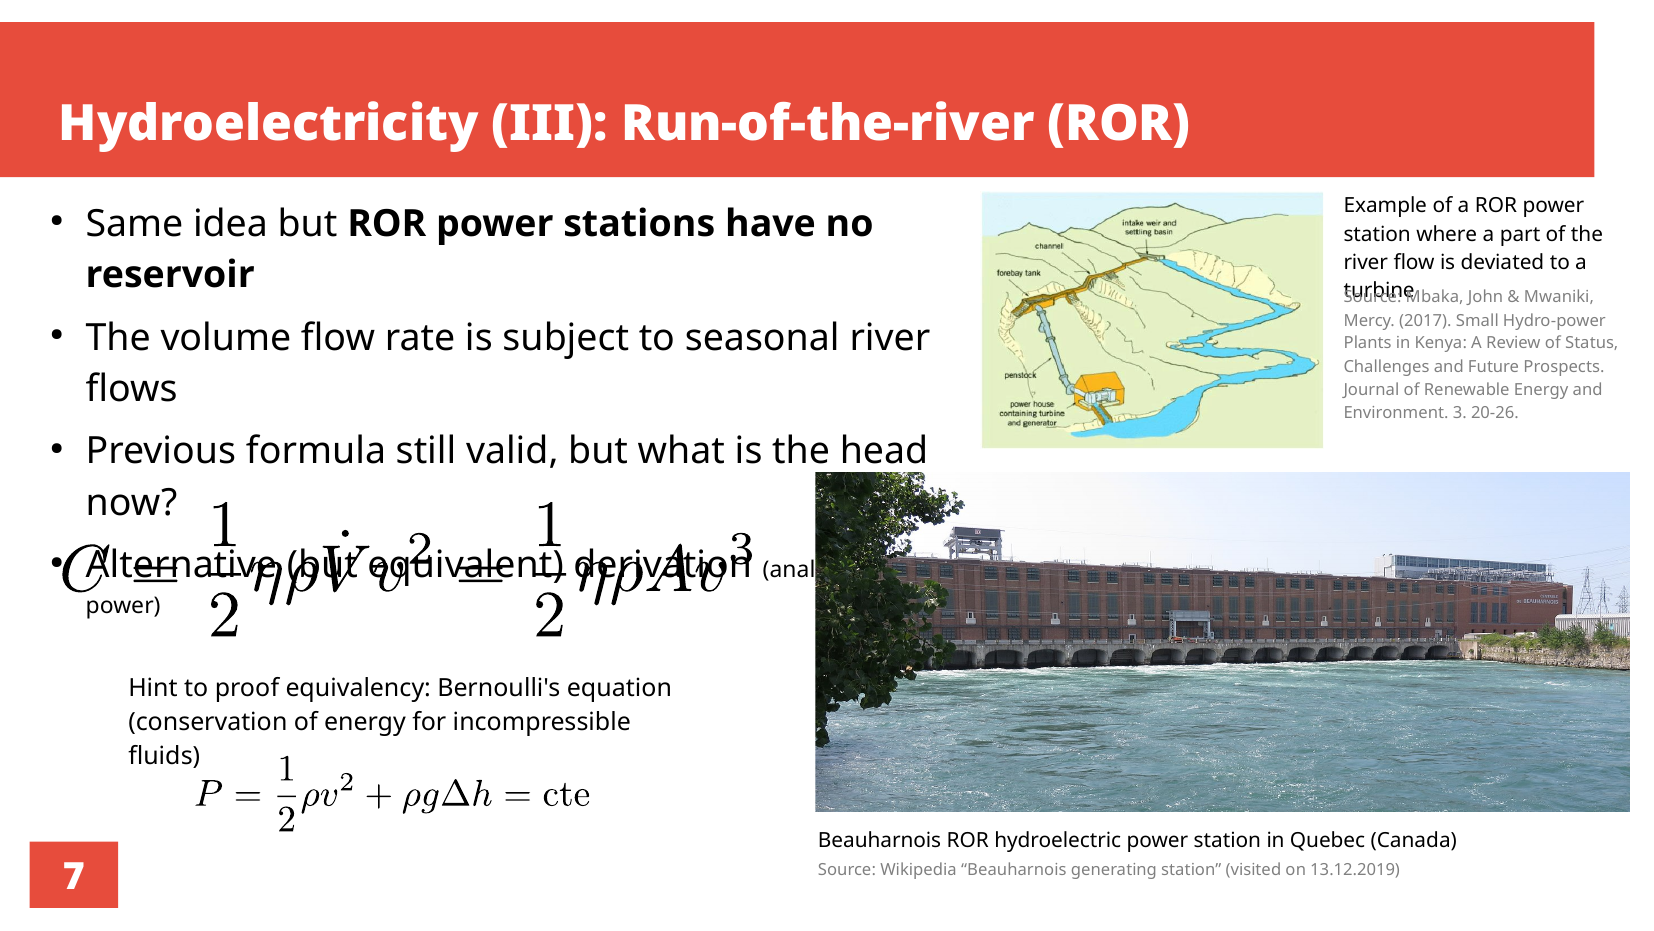

# Hydroelectricity (III): Run-of-the-river (ROR)
Example of a ROR power station where a part of the river flow is deviated to a turbine
Source: Mbaka, John & Mwaniki, Mercy. (2017). Small Hydro-power Plants in Kenya: A Review of Status, Challenges and Future Prospects. Journal of Renewable Energy and Environment. 3. 20-26.
Same idea but ROR power stations have no reservoir
The volume flow rate is subject to seasonal river flows
Previous formula still valid, but what is the head now?
Alternative (but equivalent) derivation (analogous to Wind power)
Beauharnois ROR hydroelectric power station in Quebec (Canada)
Source: Wikipedia “Beauharnois generating station” (visited on 13.12.2019)
Hint to proof equivalency: Bernoulli's equation (conservation of energy for incompressible fluids)
7